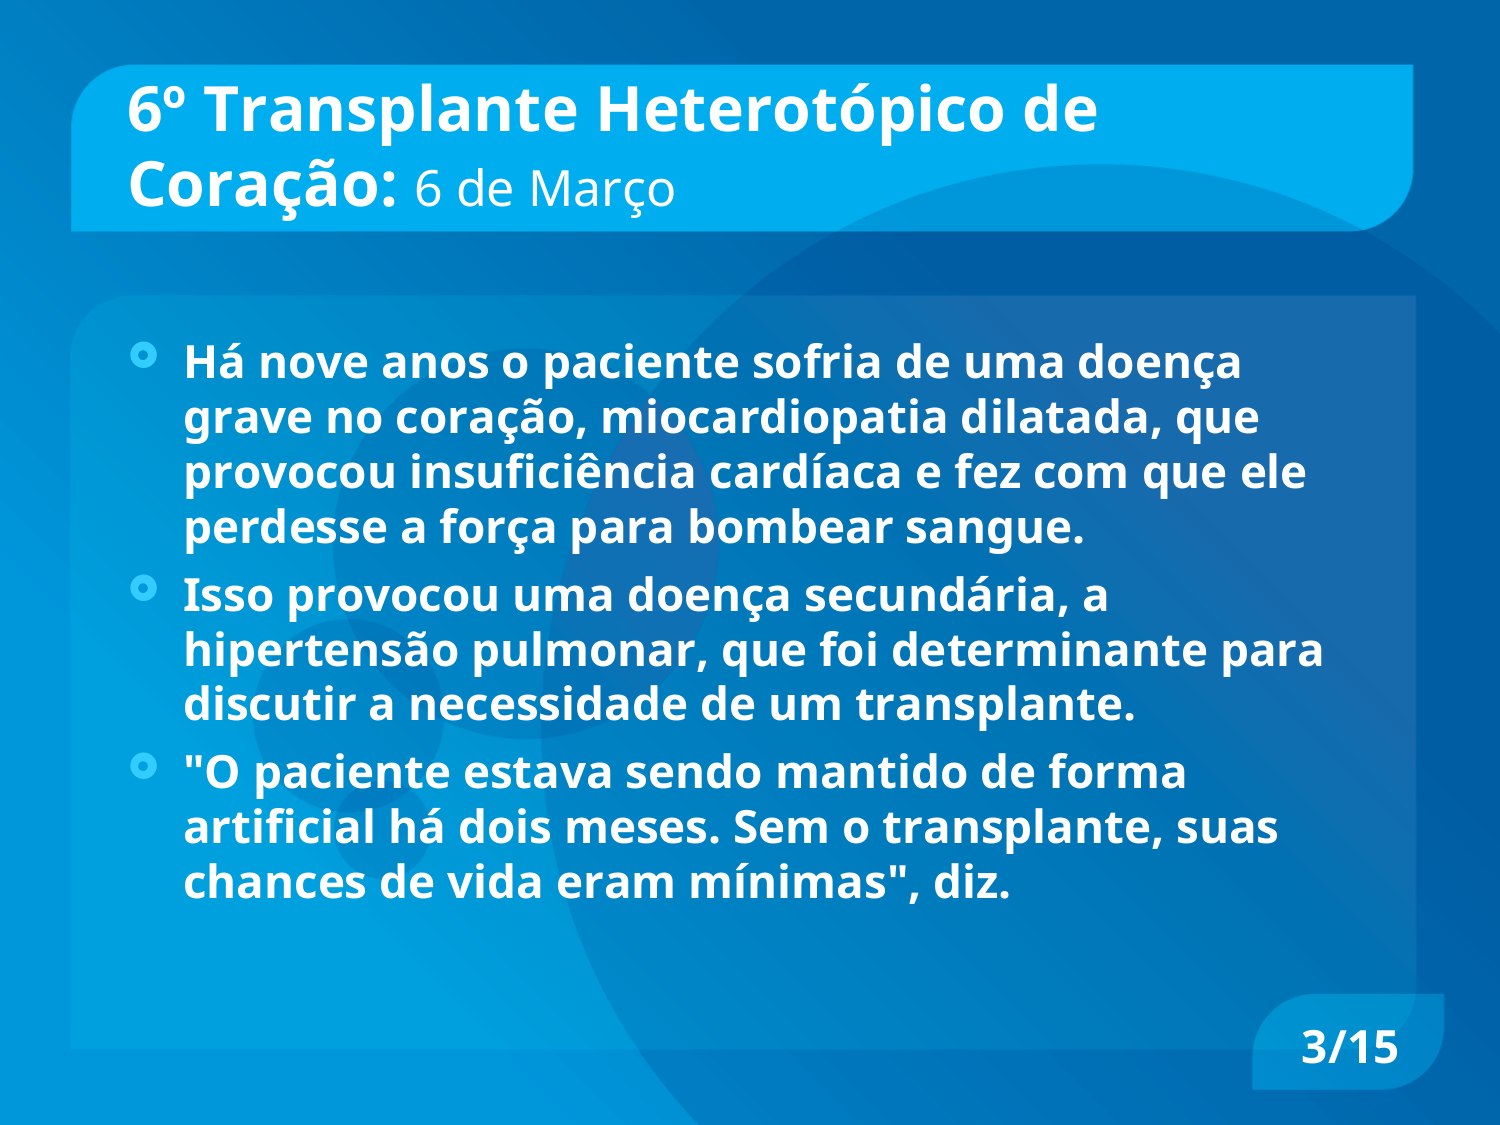

# 6º Transplante Heterotópico de Coração: 6 de Março
Há nove anos o paciente sofria de uma doença grave no coração, miocardiopatia dilatada, que provocou insuficiência cardíaca e fez com que ele perdesse a força para bombear sangue.
Isso provocou uma doença secundária, a hipertensão pulmonar, que foi determinante para discutir a necessidade de um transplante.
"O paciente estava sendo mantido de forma artificial há dois meses. Sem o transplante, suas chances de vida eram mínimas", diz.
3/15